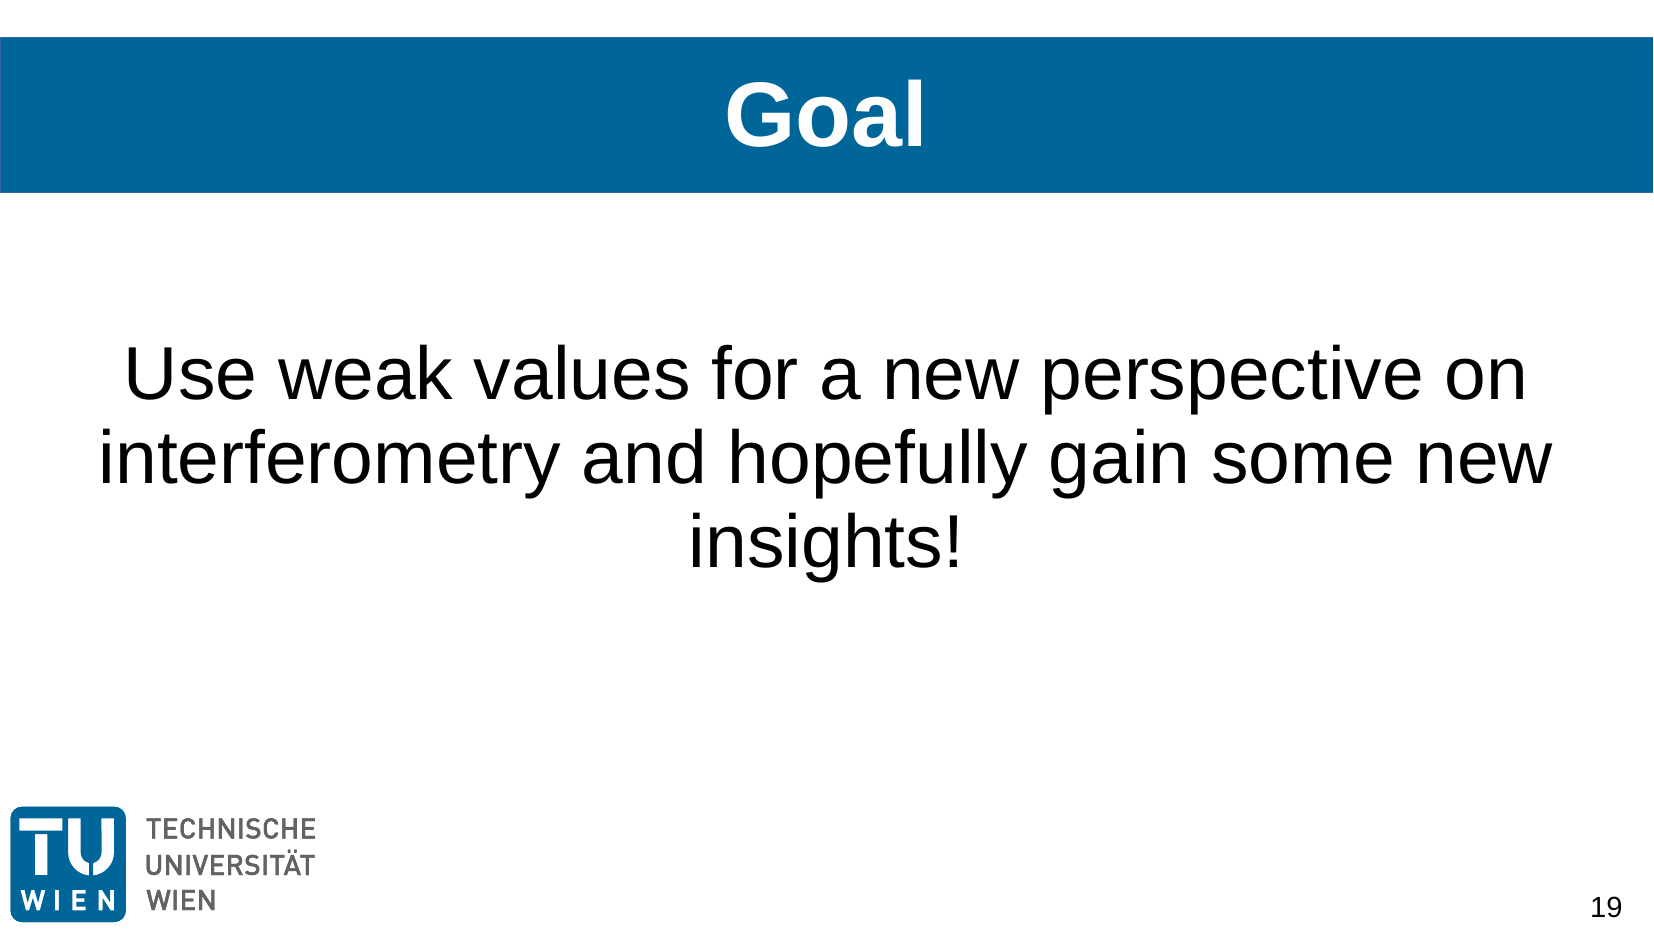

# Goal
Use weak values for a new perspective on interferometry and hopefully gain some new insights!